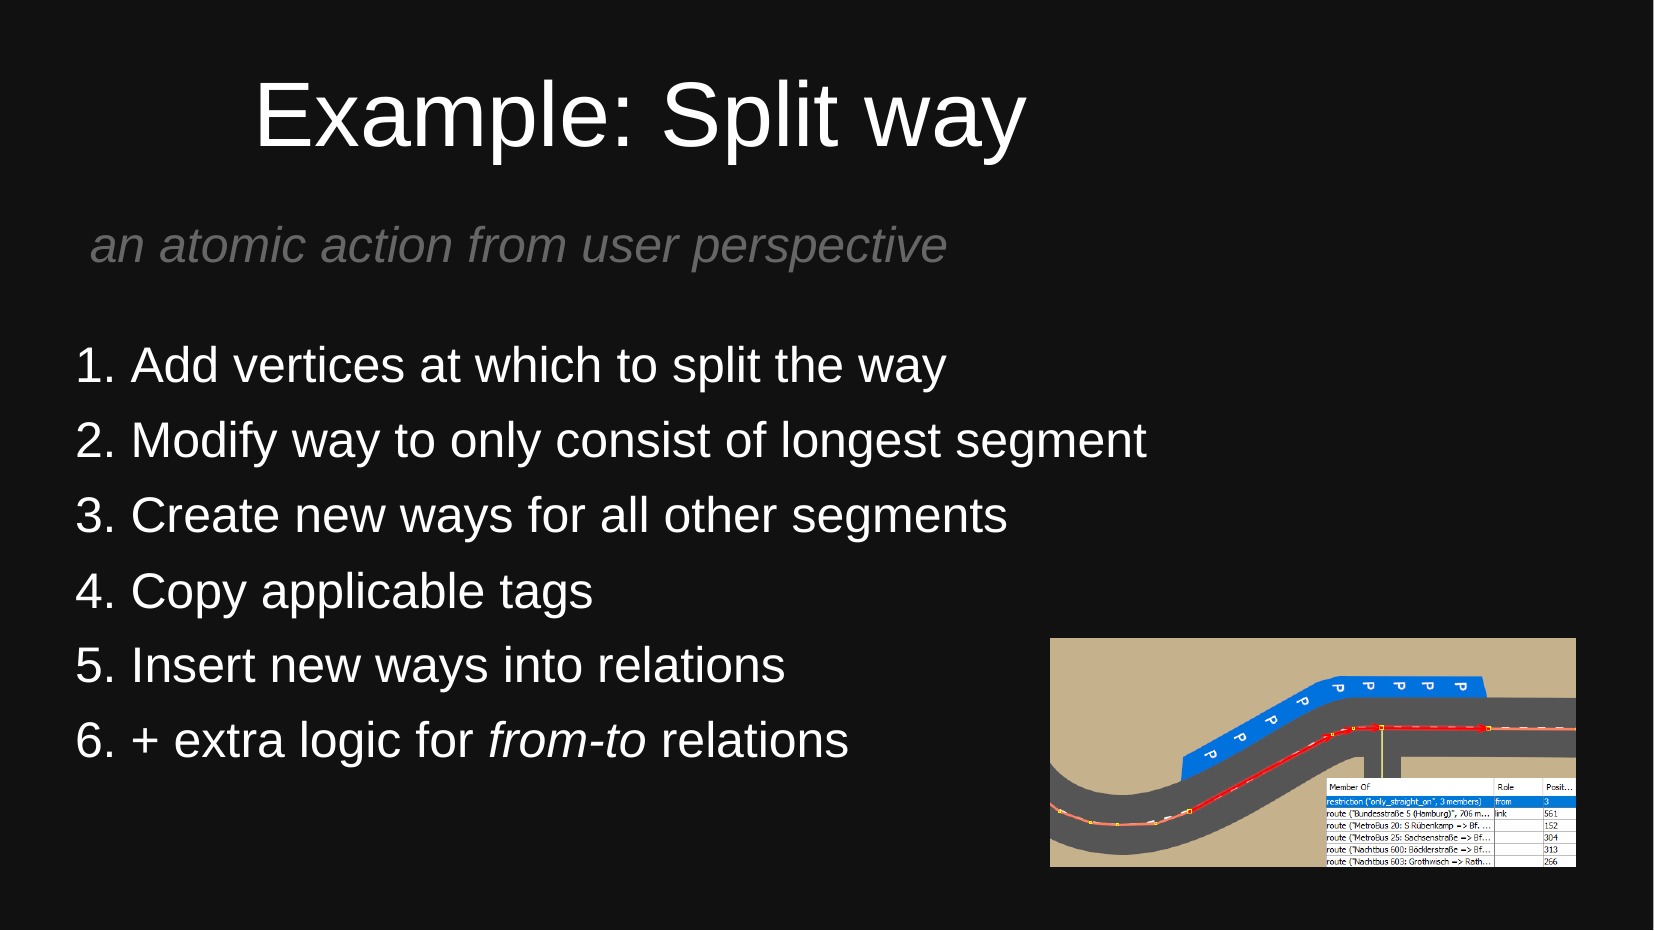

# Example: Split way
an atomic action from user perspective
 Add vertices at which to split the way
 Modify way to only consist of longest segment
 Create new ways for all other segments
 Copy applicable tags
 Insert new ways into relations
 + extra logic for from-to relations